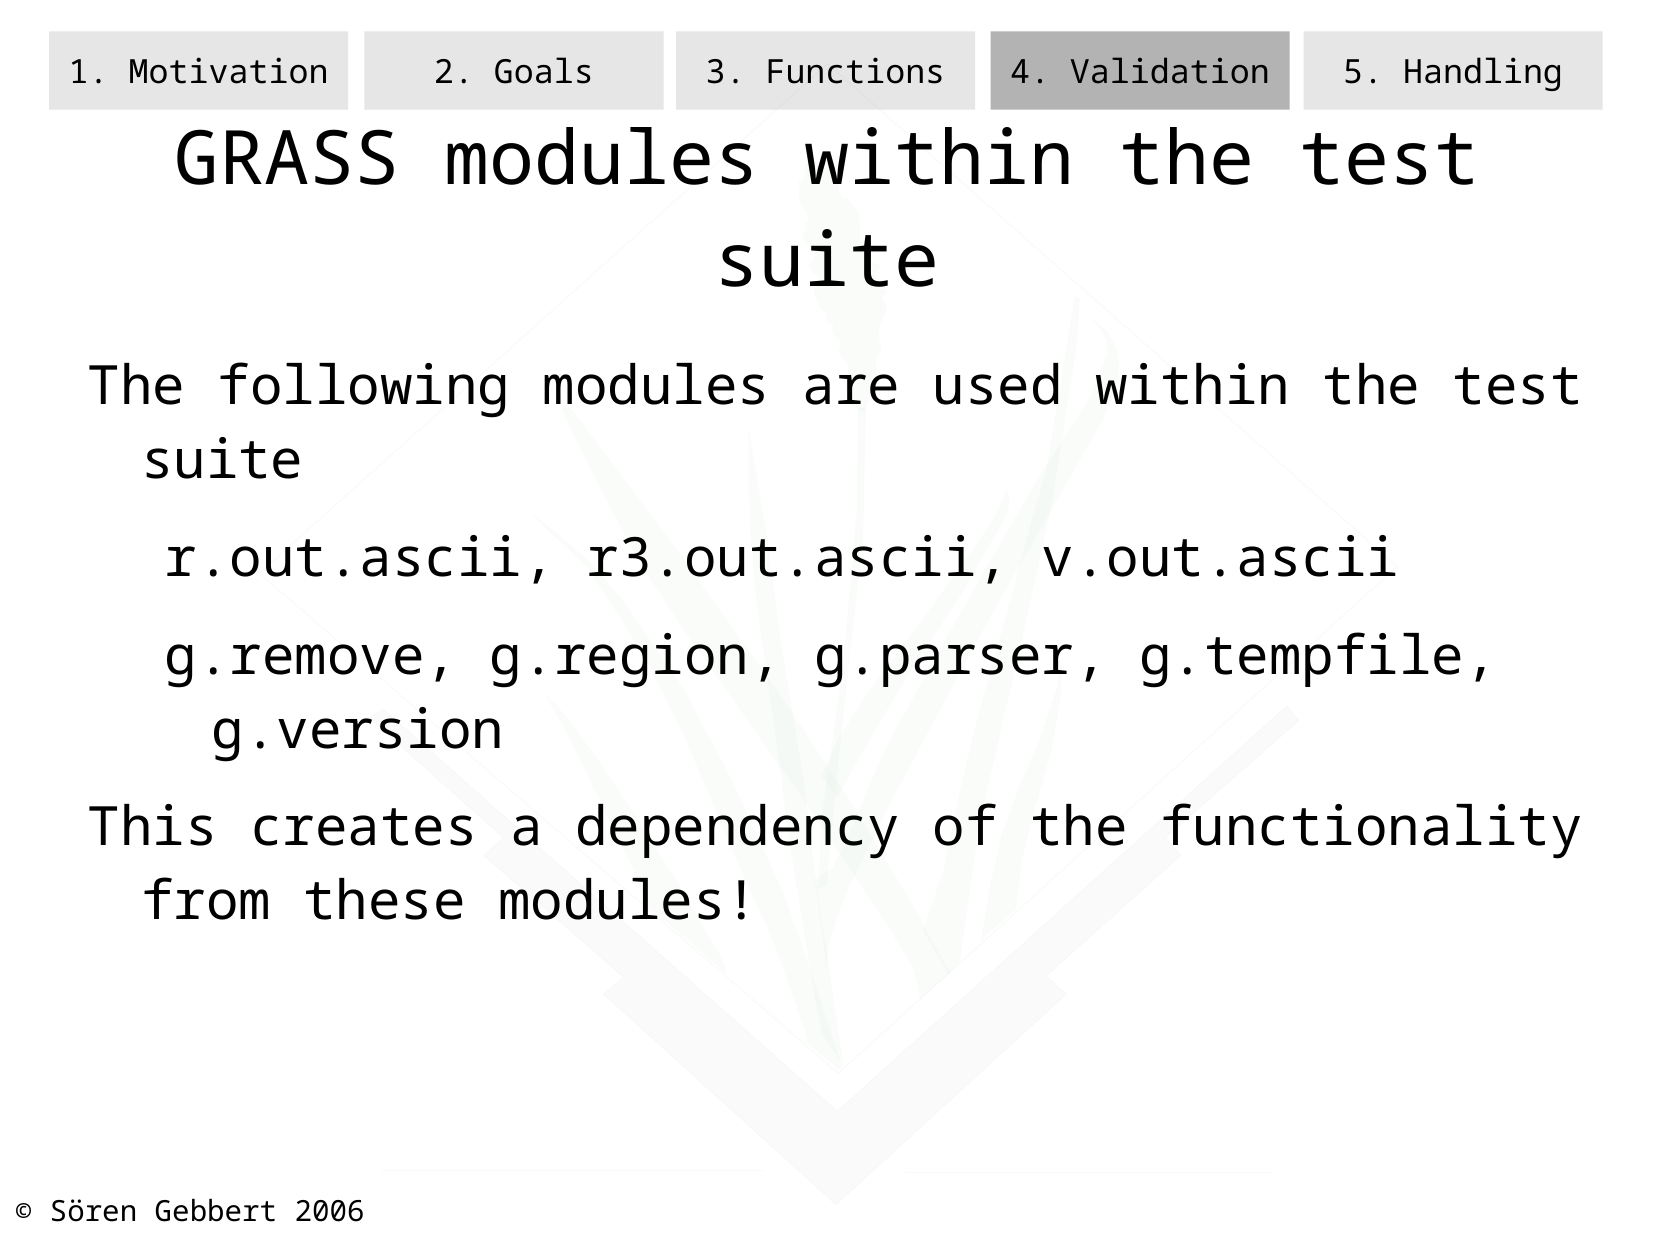

1. Motivation
2. Goals
3. Functions
4. Validation
5. Handling
# GRASS modules within the test suite
The following modules are used within the test suite
r.out.ascii, r3.out.ascii, v.out.ascii
g.remove, g.region, g.parser, g.tempfile, g.version
This creates a dependency of the functionality from these modules!
© Sören Gebbert 2006